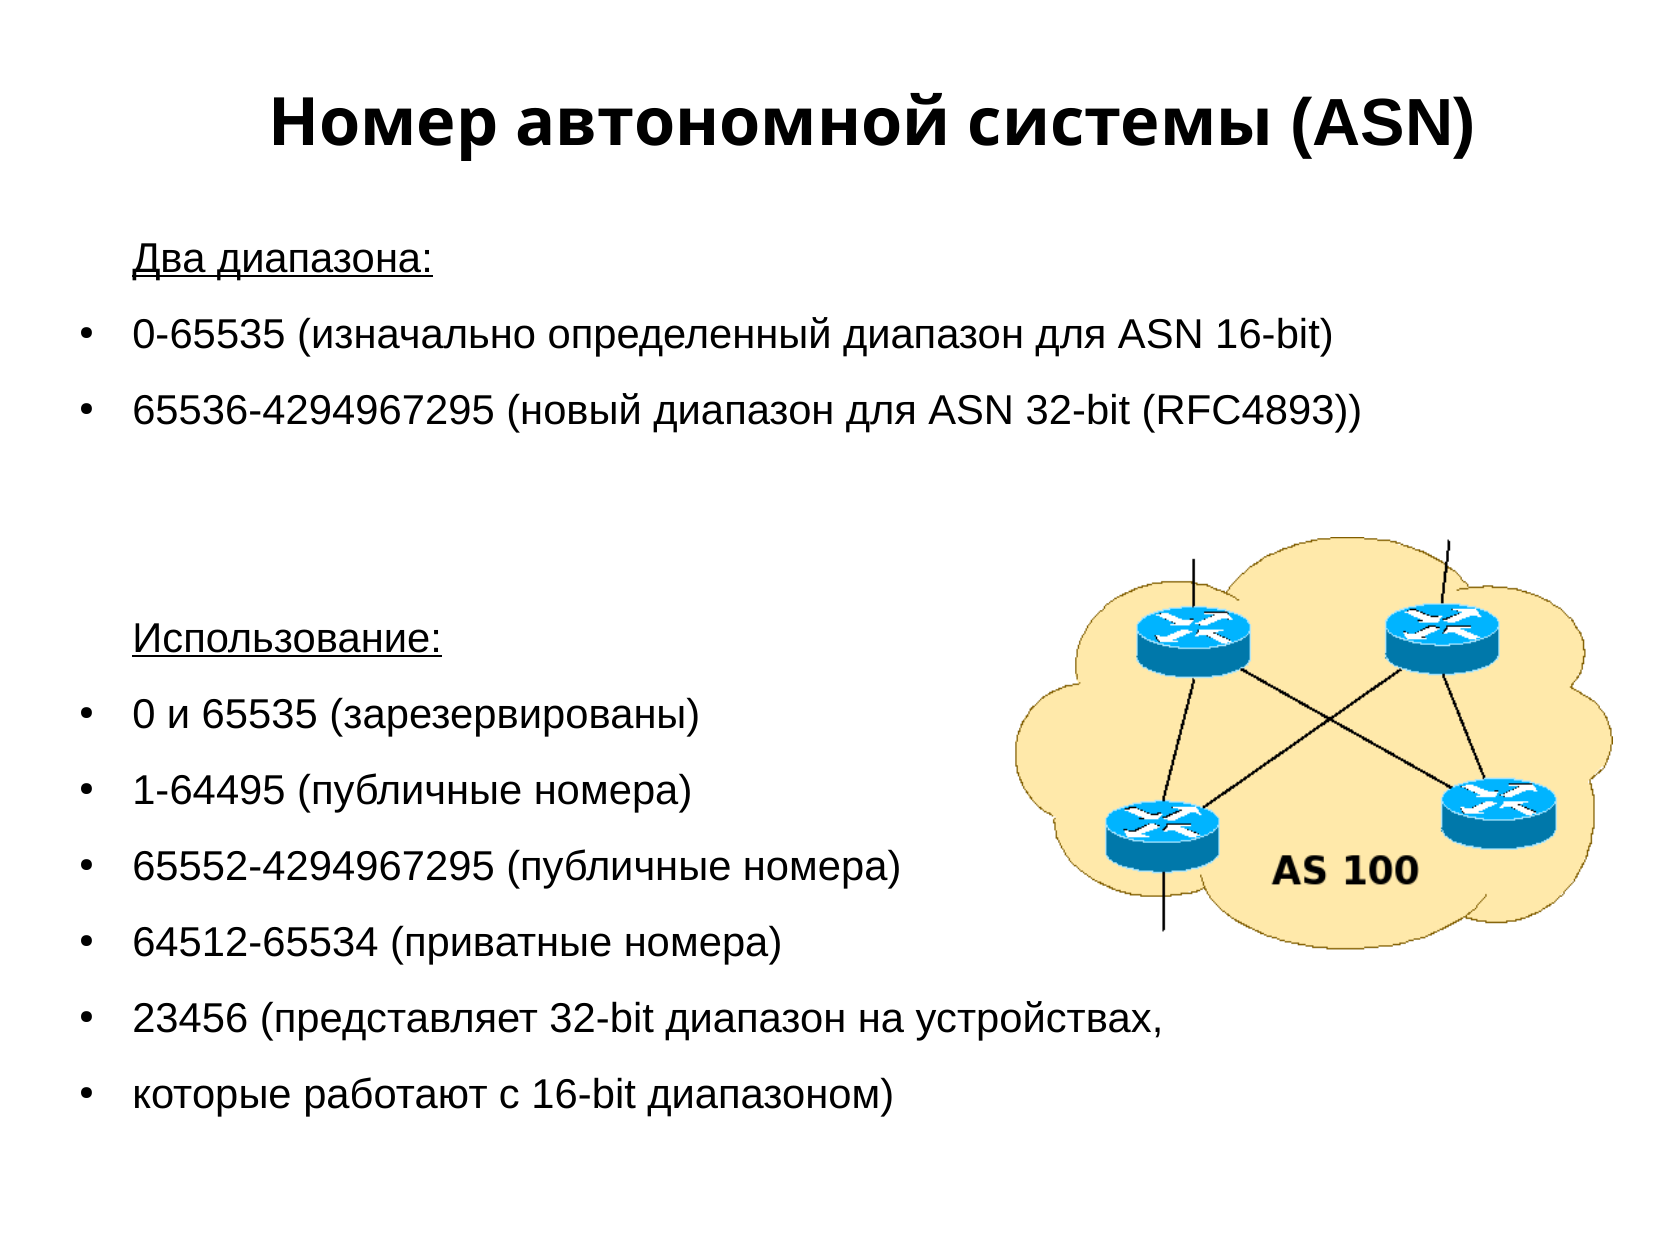

Номер автономной системы (ASN)
# Два диапазона:
0-65535 (изначально определенный диапазон для ASN 16-bit)
65536-4294967295 (новый диапазон для ASN 32-bit (RFC4893))
Использование:
0 и 65535 (зарезервированы)
1-64495 (публичные номера)
65552-4294967295 (публичные номера)
64512-65534 (приватные номера)
23456 (представляет 32-bit диапазон на устройствах,
которые работают с 16-bit диапазоном)